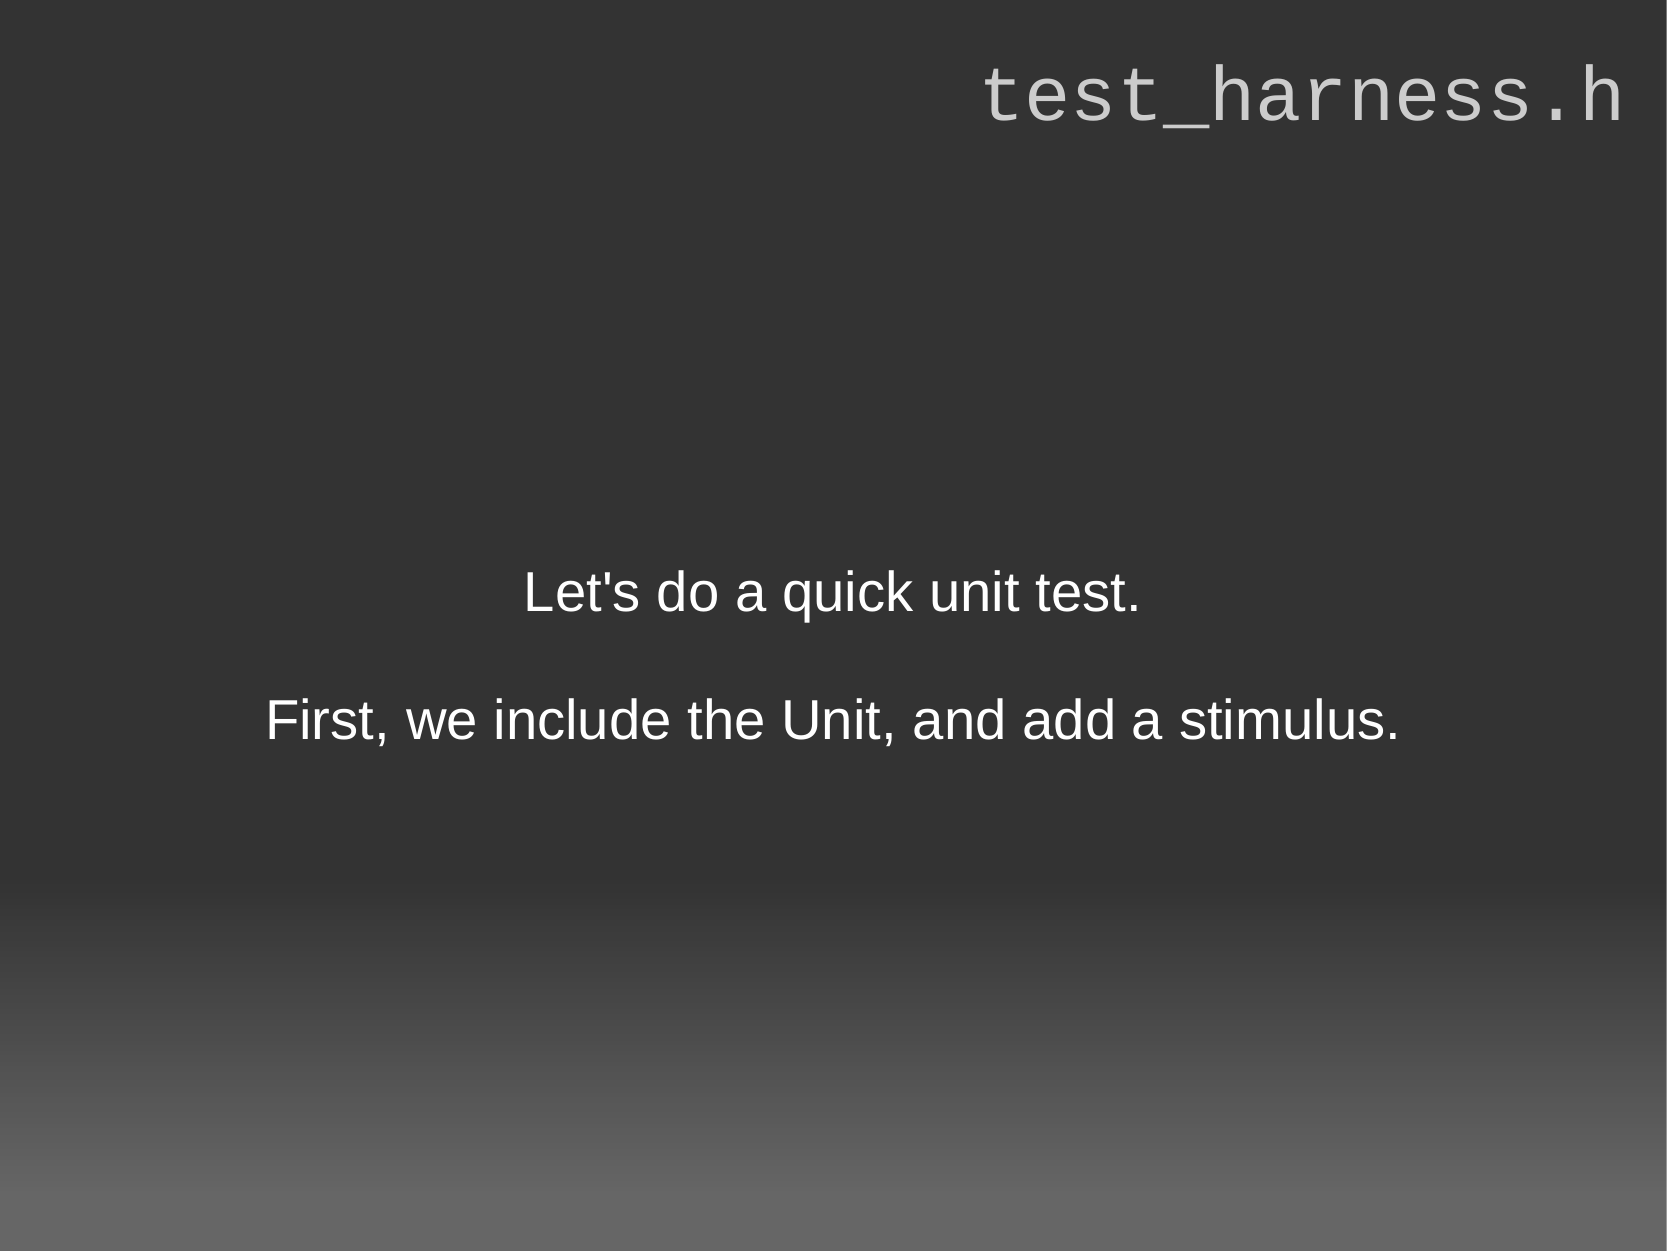

# test_harness.h
Let's do a quick unit test.
First, we include the Unit, and add a stimulus.